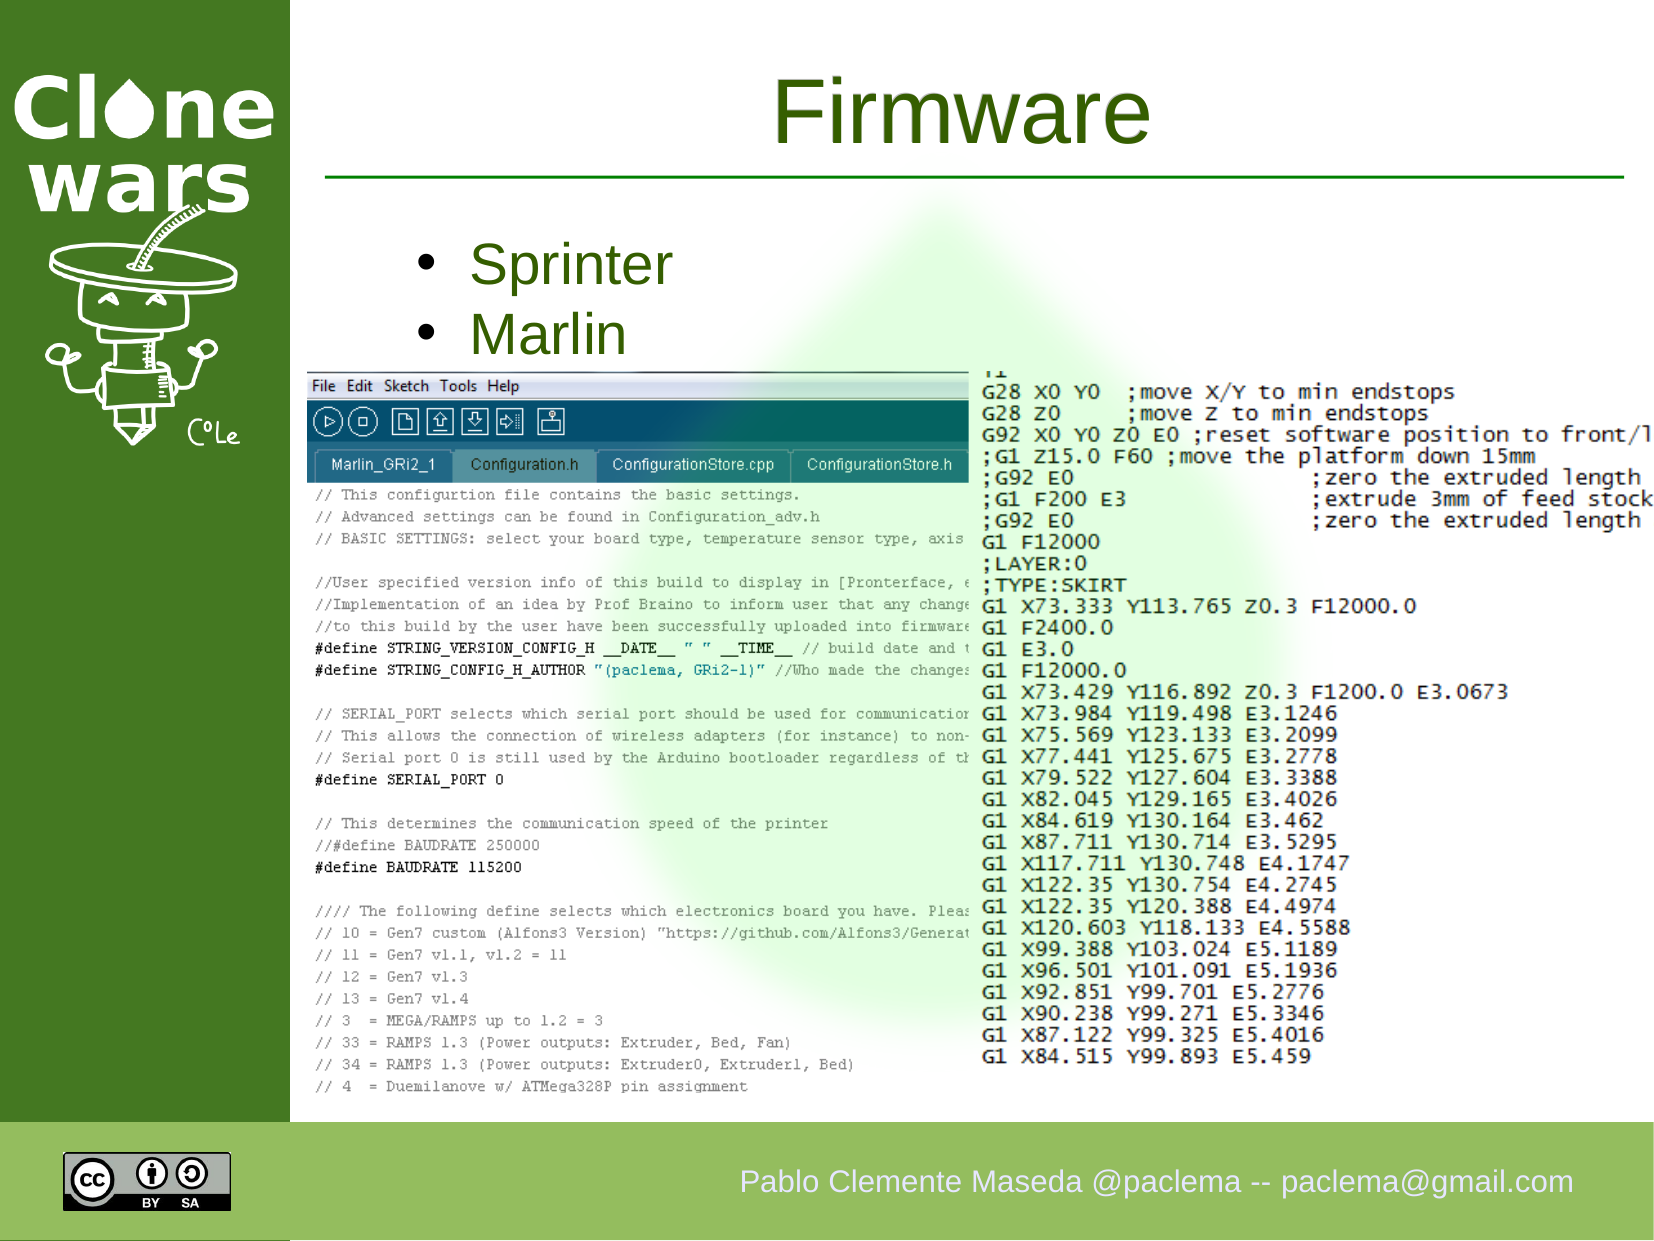

# Firmware
 Sprinter
 Marlin
Pablo Clemente Maseda @paclema -- paclema@gmail.com